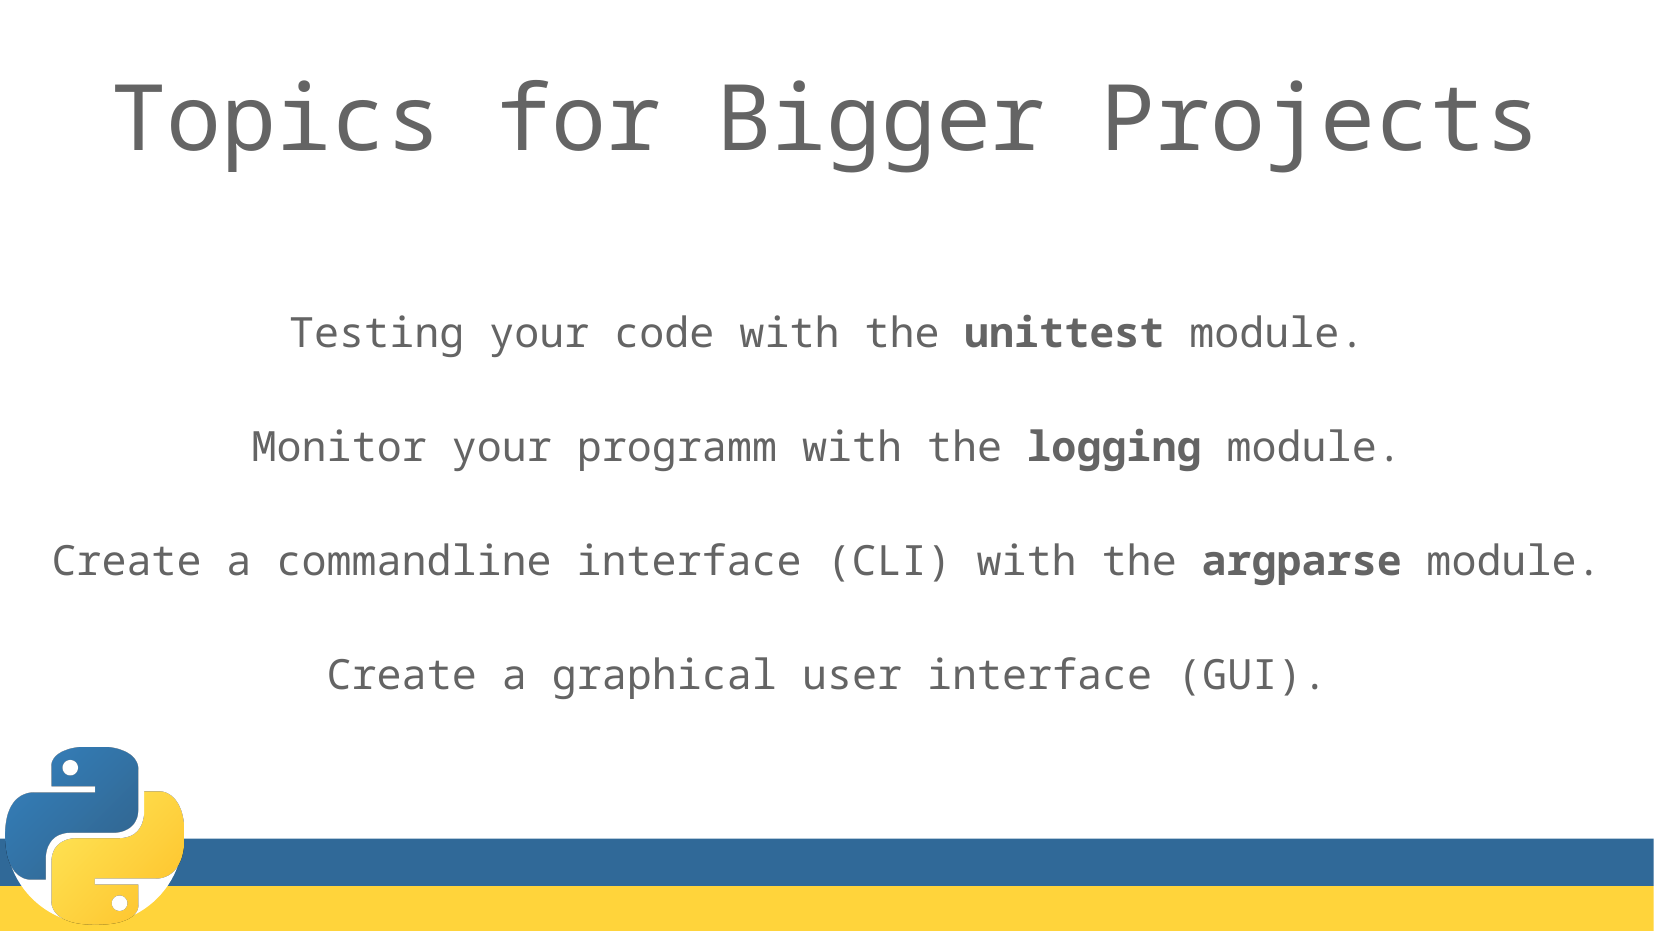

# Topics for Bigger Projects
Testing your code with the unittest module.
Monitor your programm with the logging module.
Create a commandline interface (CLI) with the argparse module.
Create a graphical user interface (GUI).